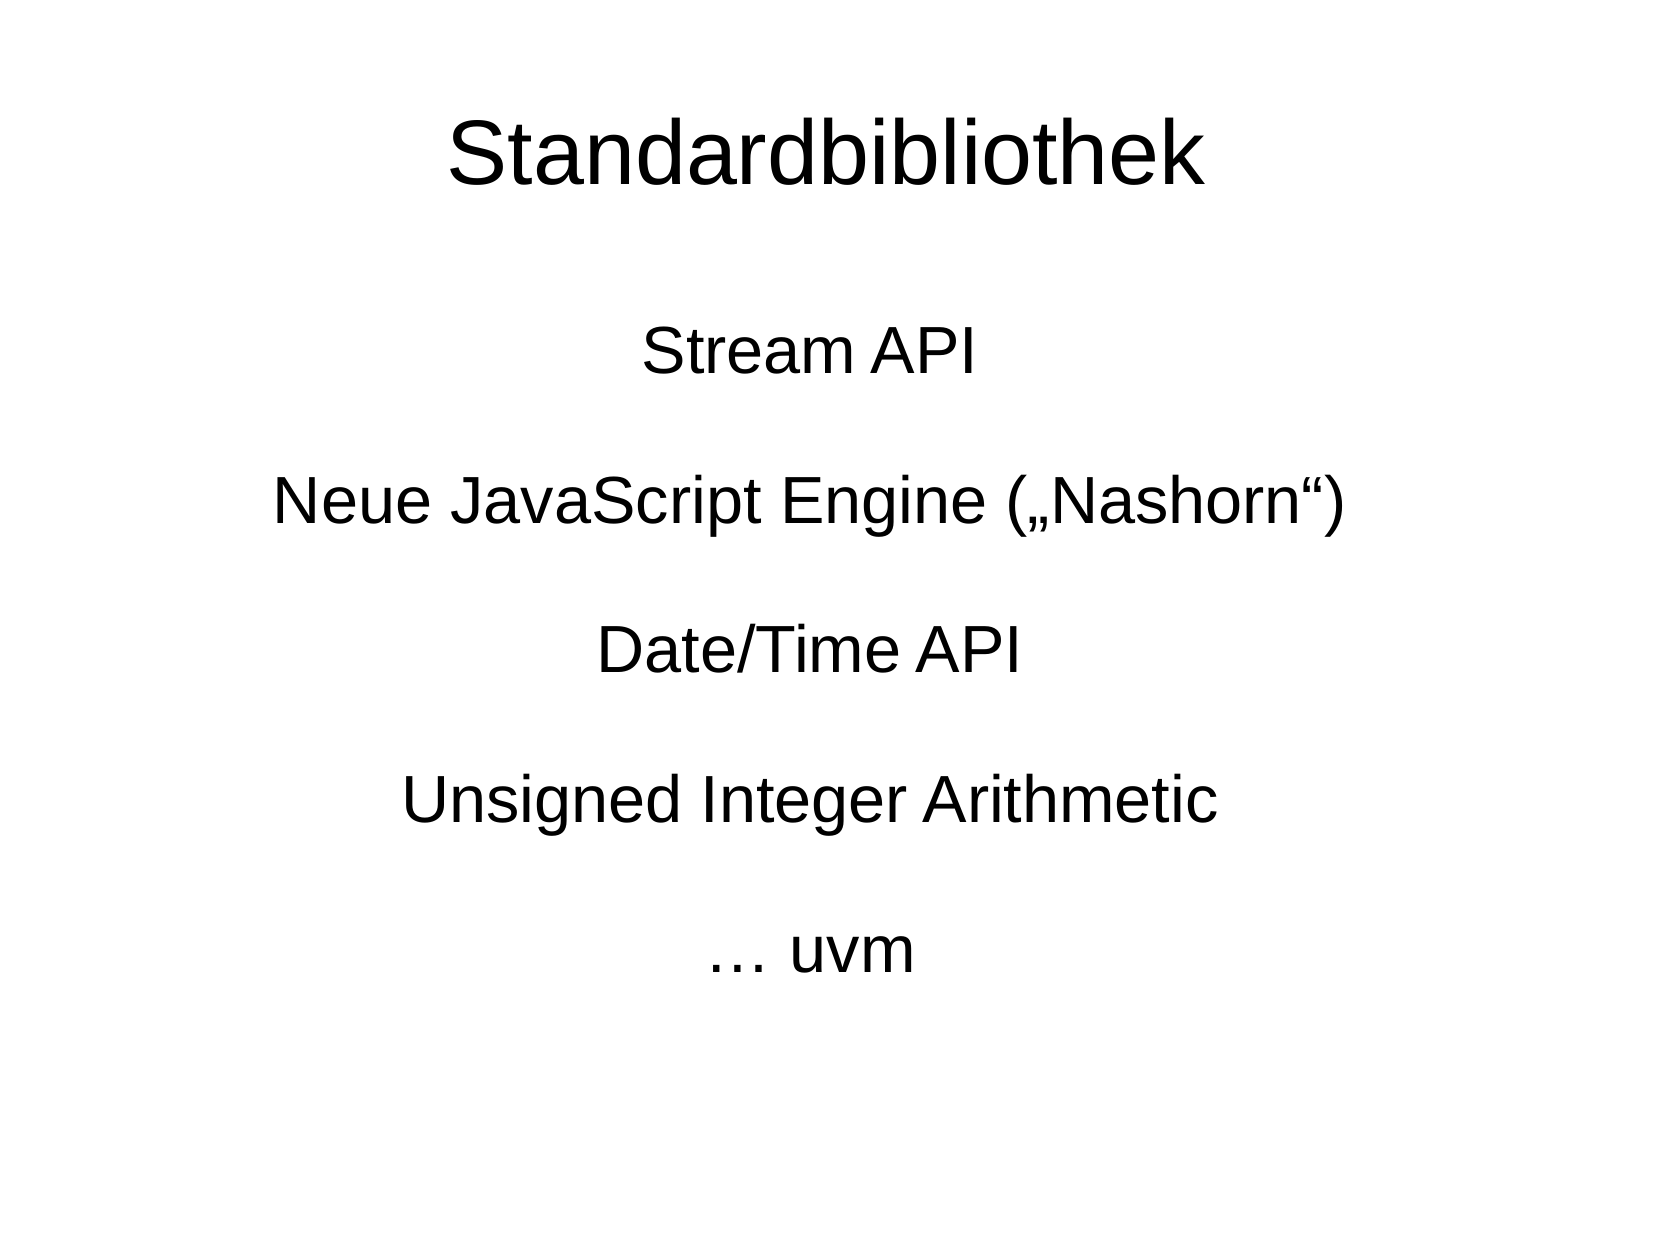

# Standardbibliothek
Stream API
Neue JavaScript Engine („Nashorn“)
Date/Time API
Unsigned Integer Arithmetic
… uvm